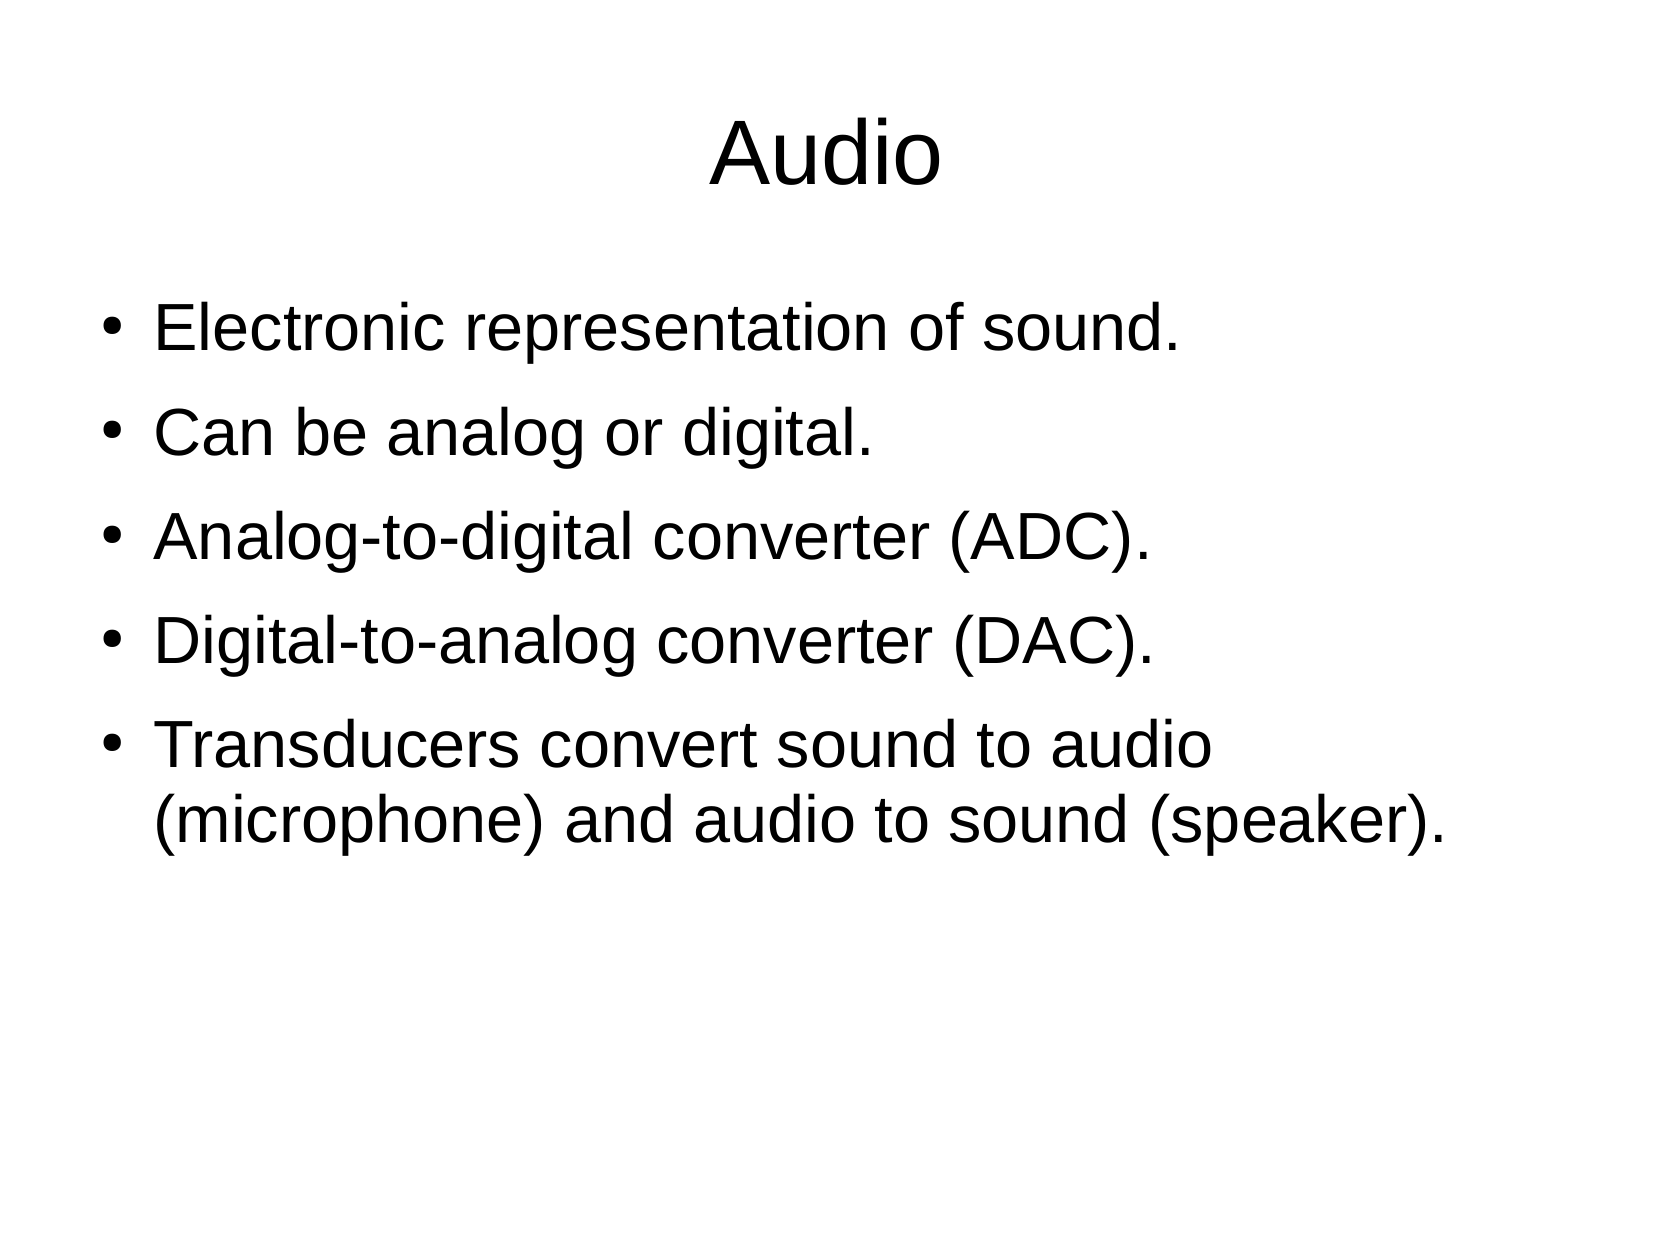

# Audio
Electronic representation of sound.
Can be analog or digital.
Analog-to-digital converter (ADC).
Digital-to-analog converter (DAC).
Transducers convert sound to audio (microphone) and audio to sound (speaker).